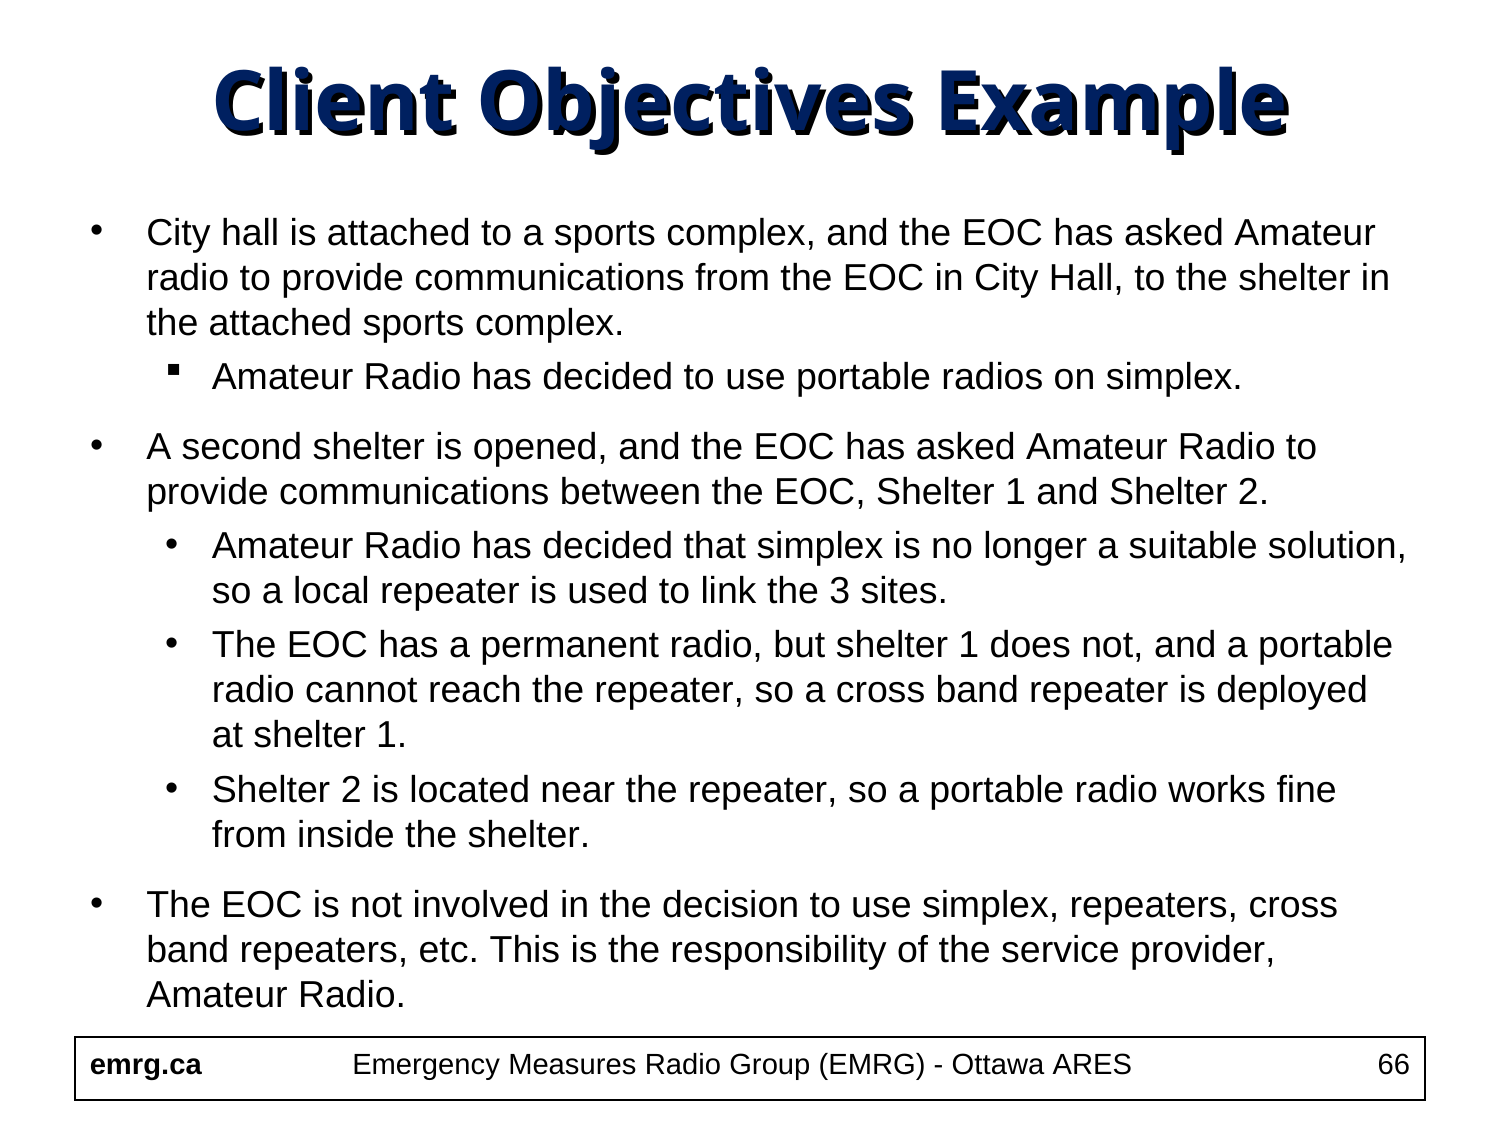

# Client Objectives Example
City hall is attached to a sports complex, and the EOC has asked Amateur radio to provide communications from the EOC in City Hall, to the shelter in the attached sports complex.
Amateur Radio has decided to use portable radios on simplex.
A second shelter is opened, and the EOC has asked Amateur Radio to provide communications between the EOC, Shelter 1 and Shelter 2.
Amateur Radio has decided that simplex is no longer a suitable solution, so a local repeater is used to link the 3 sites.
The EOC has a permanent radio, but shelter 1 does not, and a portable radio cannot reach the repeater, so a cross band repeater is deployed at shelter 1.
Shelter 2 is located near the repeater, so a portable radio works fine from inside the shelter.
The EOC is not involved in the decision to use simplex, repeaters, cross band repeaters, etc. This is the responsibility of the service provider, Amateur Radio.
Emergency Measures Radio Group (EMRG) - Ottawa ARES